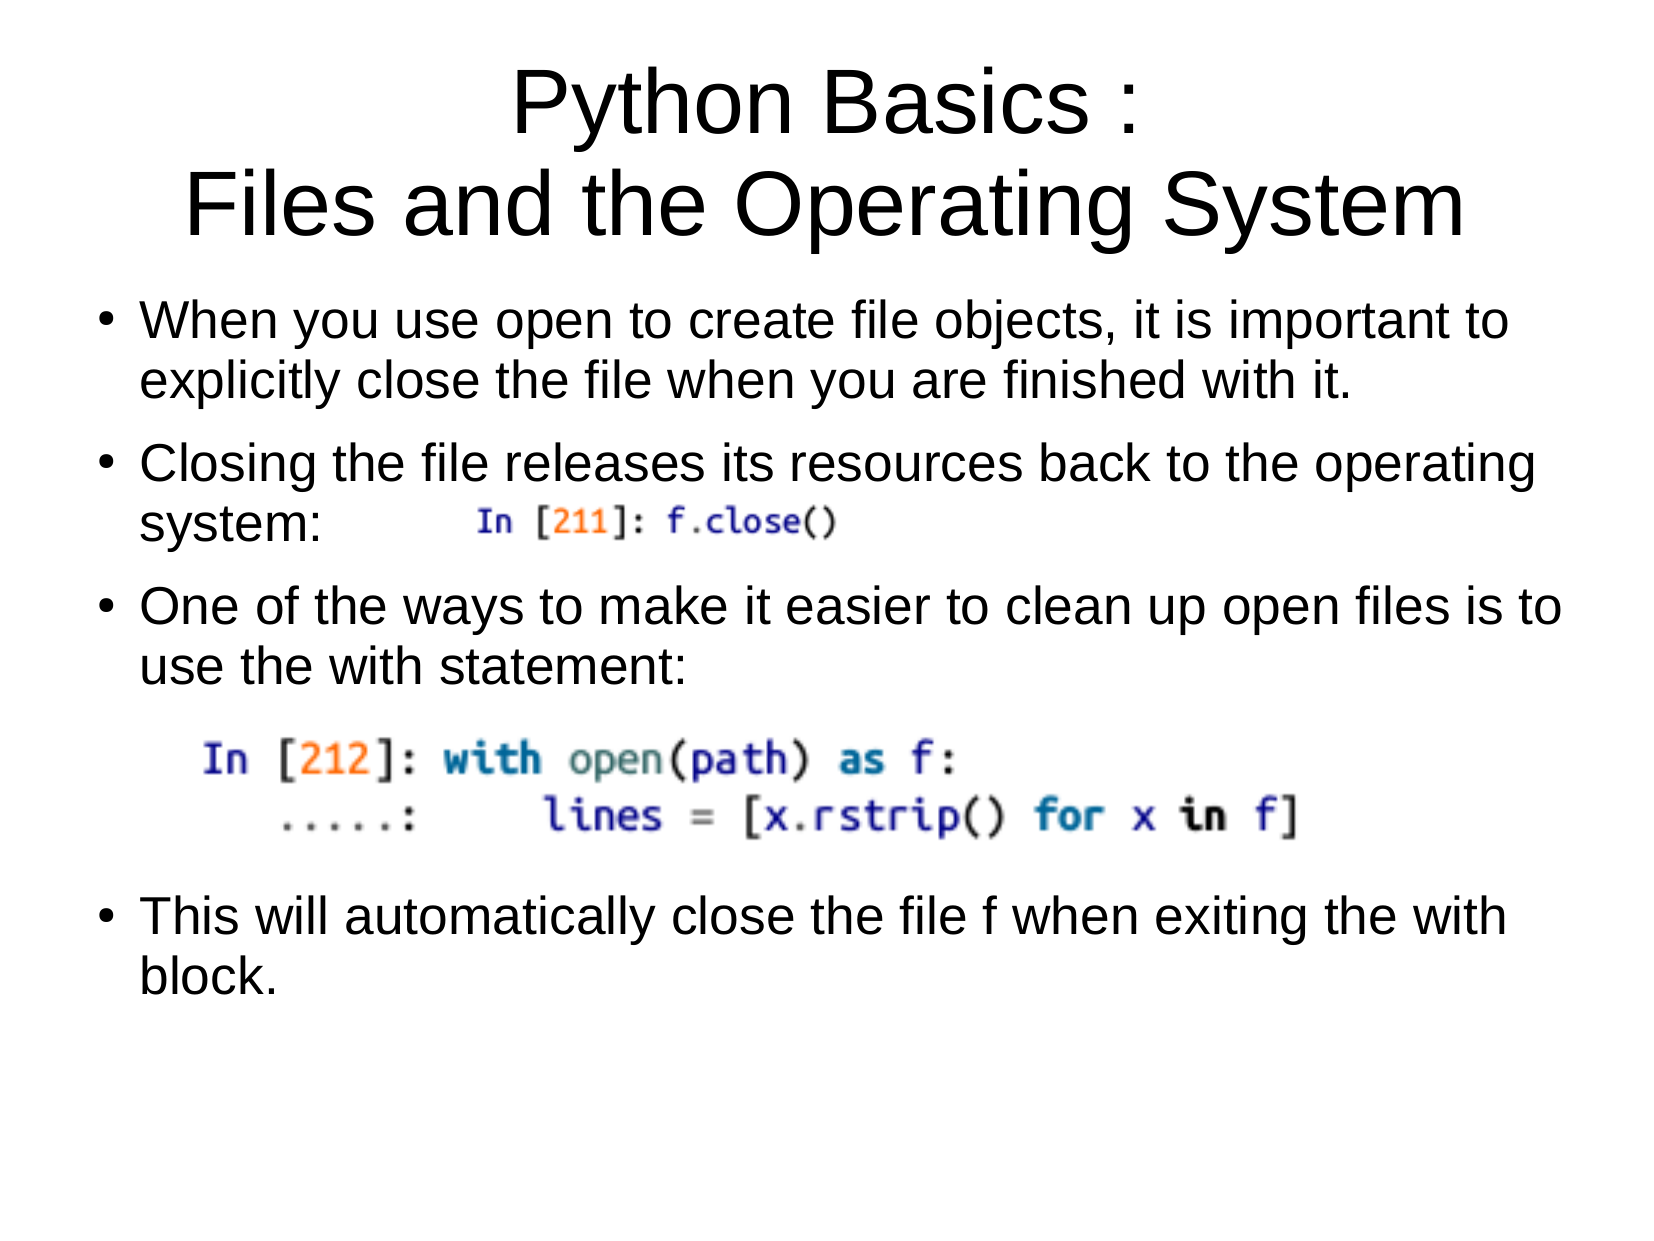

# Python Basics : Files and the Operating System
When you use open to create file objects, it is important to explicitly close the file when you are finished with it.
Closing the file releases its resources back to the operating system:
One of the ways to make it easier to clean up open files is to use the with statement:
This will automatically close the file f when exiting the with block.